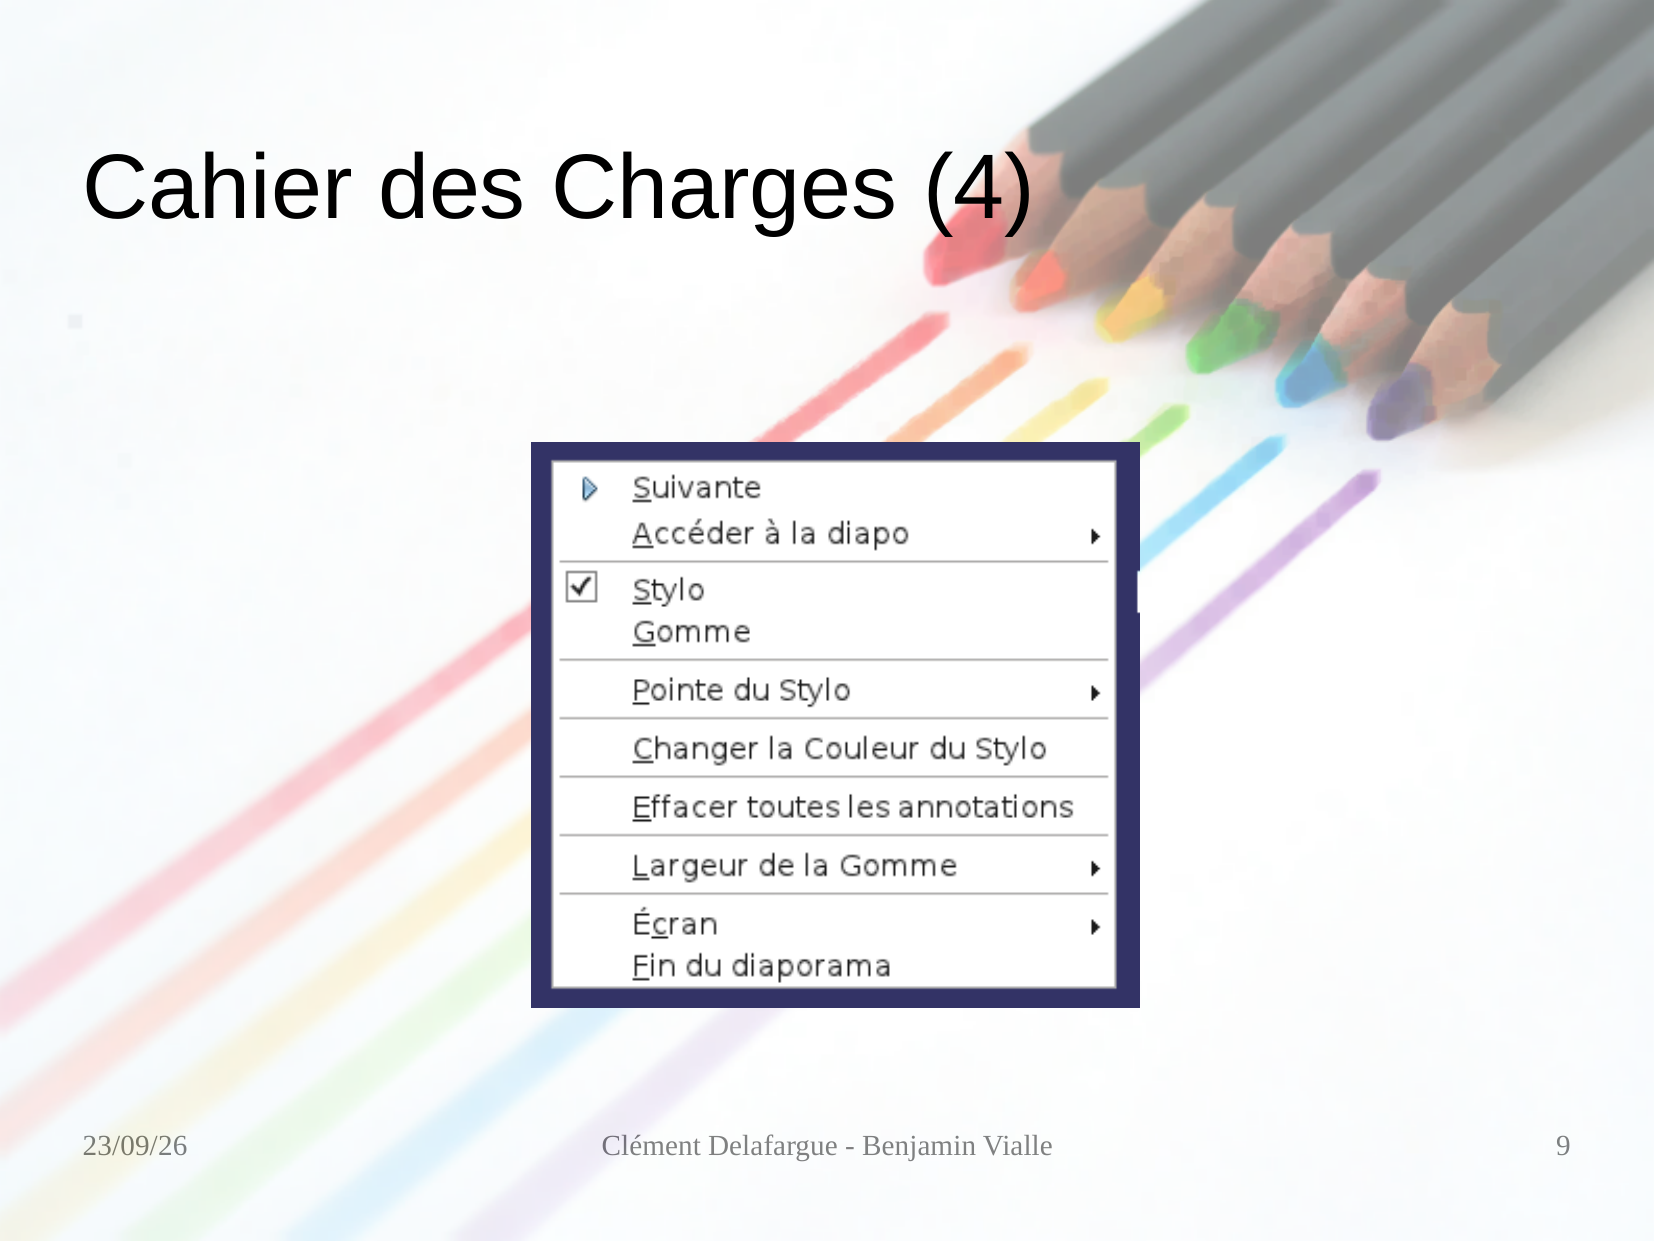

# Cahier des Charges (4)
Clément Delafargue - Benjamin Vialle
9